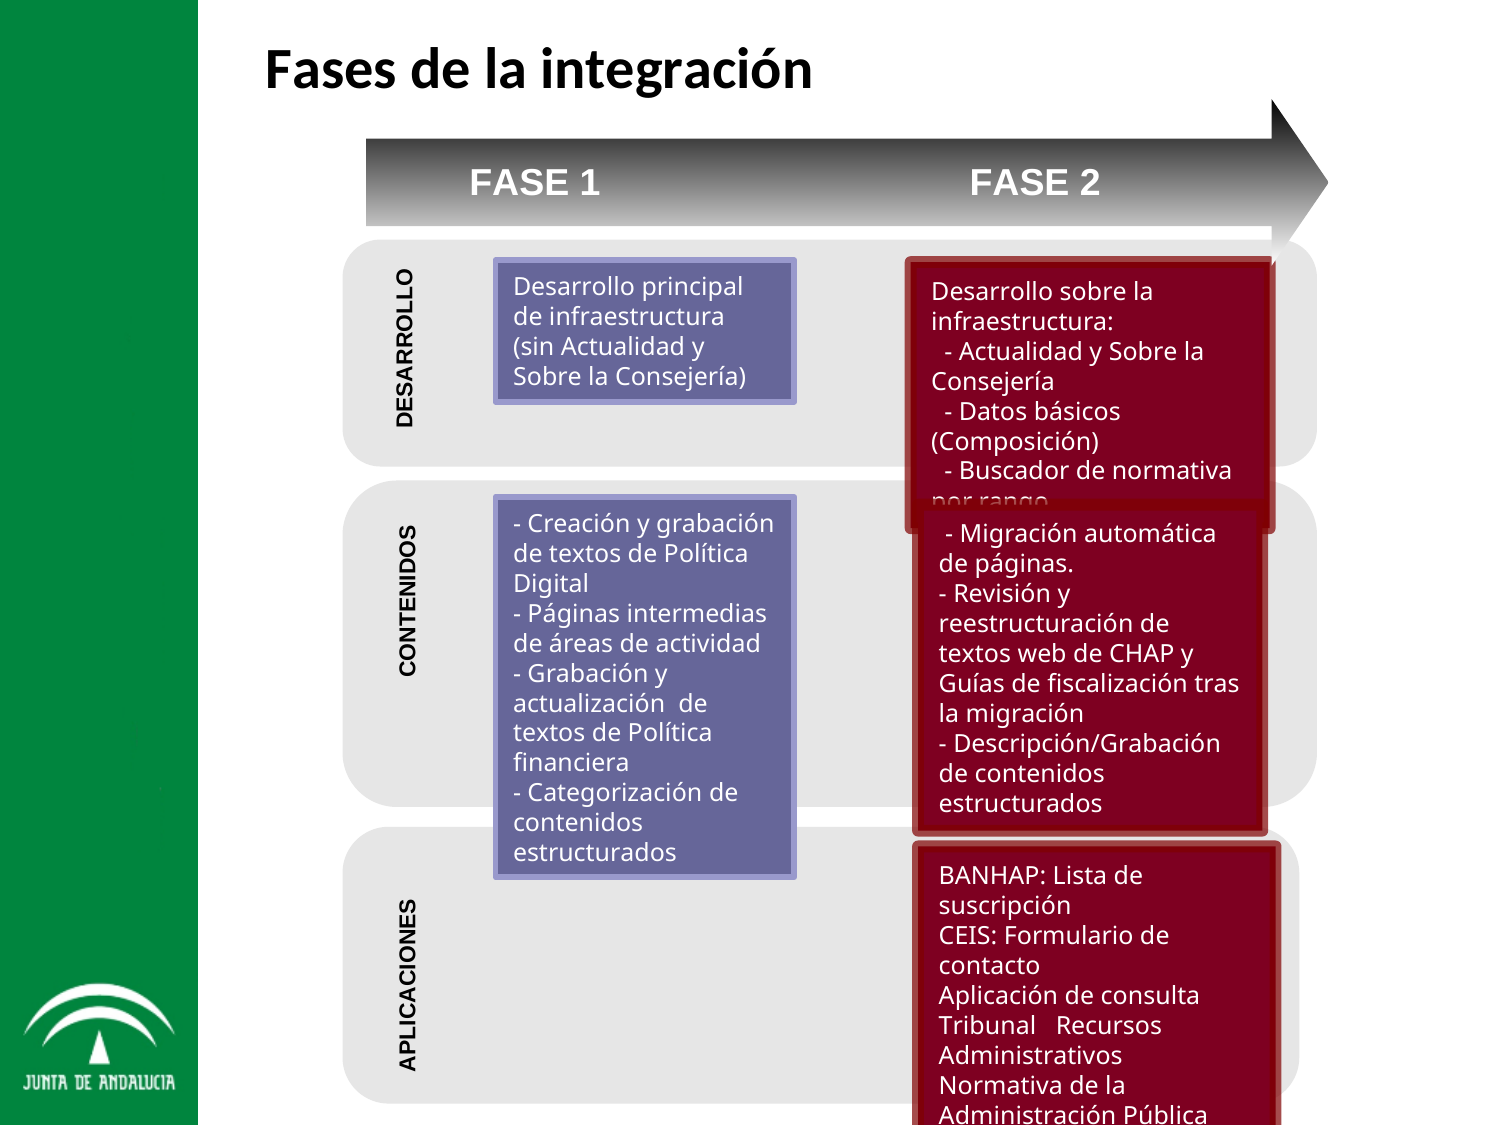

# Fases de la integración
FASE 1
FASE 2
Desarrollo principal de infraestructura
(sin Actualidad y Sobre la Consejería)
Desarrollo sobre la infraestructura:
 - Actualidad y Sobre la Consejería
 - Datos básicos (Composición)
 - Buscador de normativa por rango
DESARROLLO
- Creación y grabación de textos de Política Digital
- Páginas intermedias de áreas de actividad
- Grabación y actualización de textos de Política financiera
- Categorización de contenidos estructurados
 - Migración automática de páginas.
- Revisión y reestructuración de textos web de CHAP y Guías de fiscalización tras la migración
- Descripción/Grabación de contenidos estructurados
CONTENIDOS
BANHAP: Lista de suscripción
CEIS: Formulario de contacto
Aplicación de consulta Tribunal Recursos Administrativos
Normativa de la Administración Pública
Calendario de días inhábiles
APLICACIONES